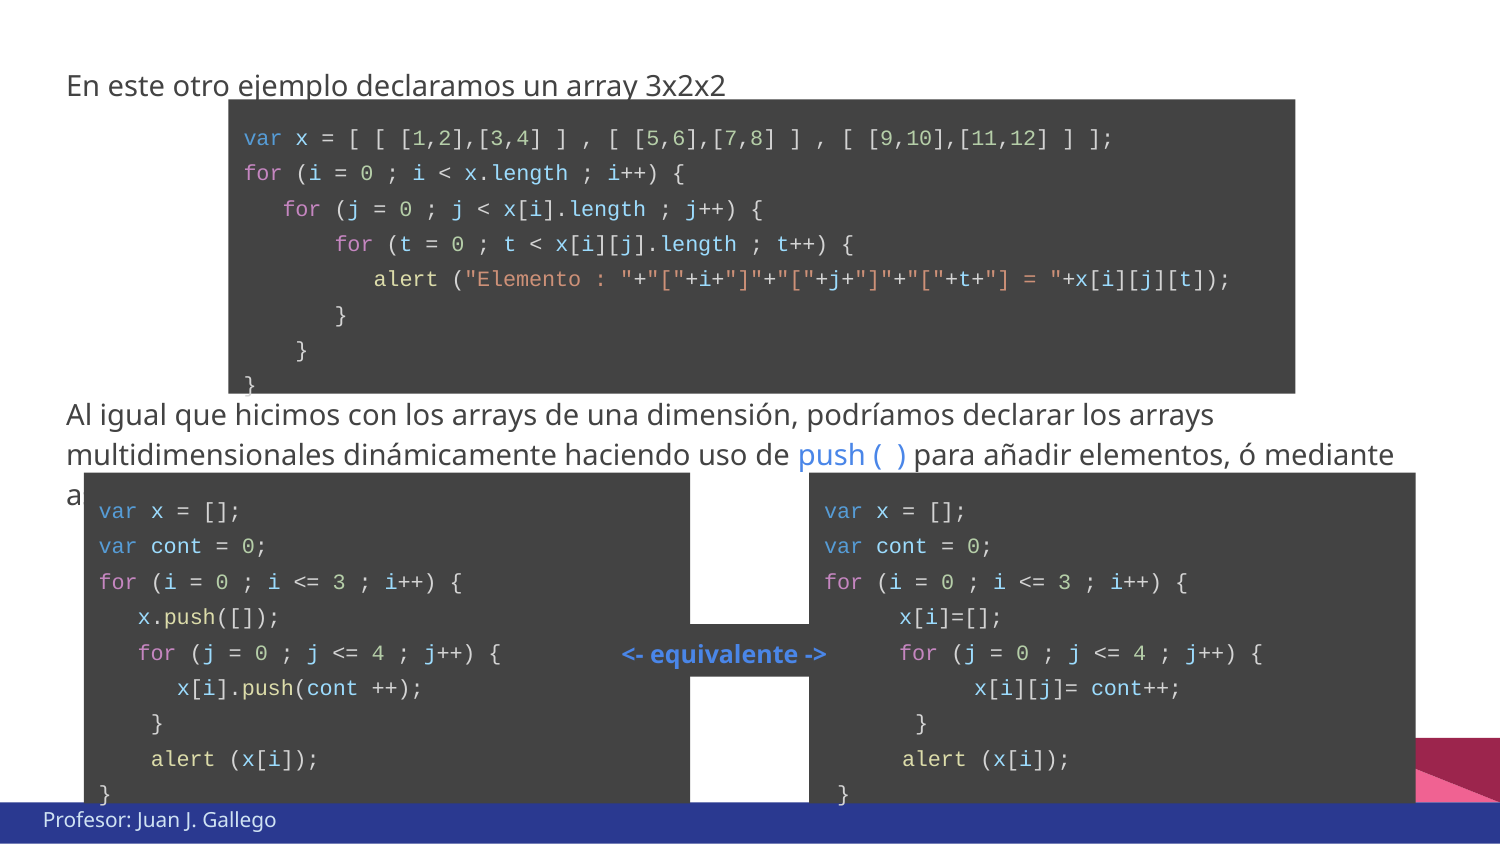

# En este otro ejemplo declaramos un array 3x2x2
Al igual que hicimos con los arrays de una dimensión, podríamos declarar los arrays multidimensionales dinámicamente haciendo uso de push ( ) para añadir elementos, ó mediante asignación.
var x = [ [ [1,2],[3,4] ] , [ [5,6],[7,8] ] , [ [9,10],[11,12] ] ];
for (i = 0 ; i < x.length ; i++) {
 for (j = 0 ; j < x[i].length ; j++) {
 for (t = 0 ; t < x[i][j].length ; t++) {
 alert ("Elemento : "+"["+i+"]"+"["+j+"]"+"["+t+"] = "+x[i][j][t]);
 }
 }
}
var x = [];
var cont = 0;
for (i = 0 ; i <= 3 ; i++) {
 x.push([]);
 for (j = 0 ; j <= 4 ; j++) {
 x[i].push(cont ++);
 }
 alert (x[i]);
}
var x = [];
var cont = 0;
for (i = 0 ; i <= 3 ; i++) {
 	x[i]=[];
for (j = 0 ; j <= 4 ; j++) {
 	x[i][j]= cont++;
 }
 alert (x[i]);
 }
<- equivalente ->